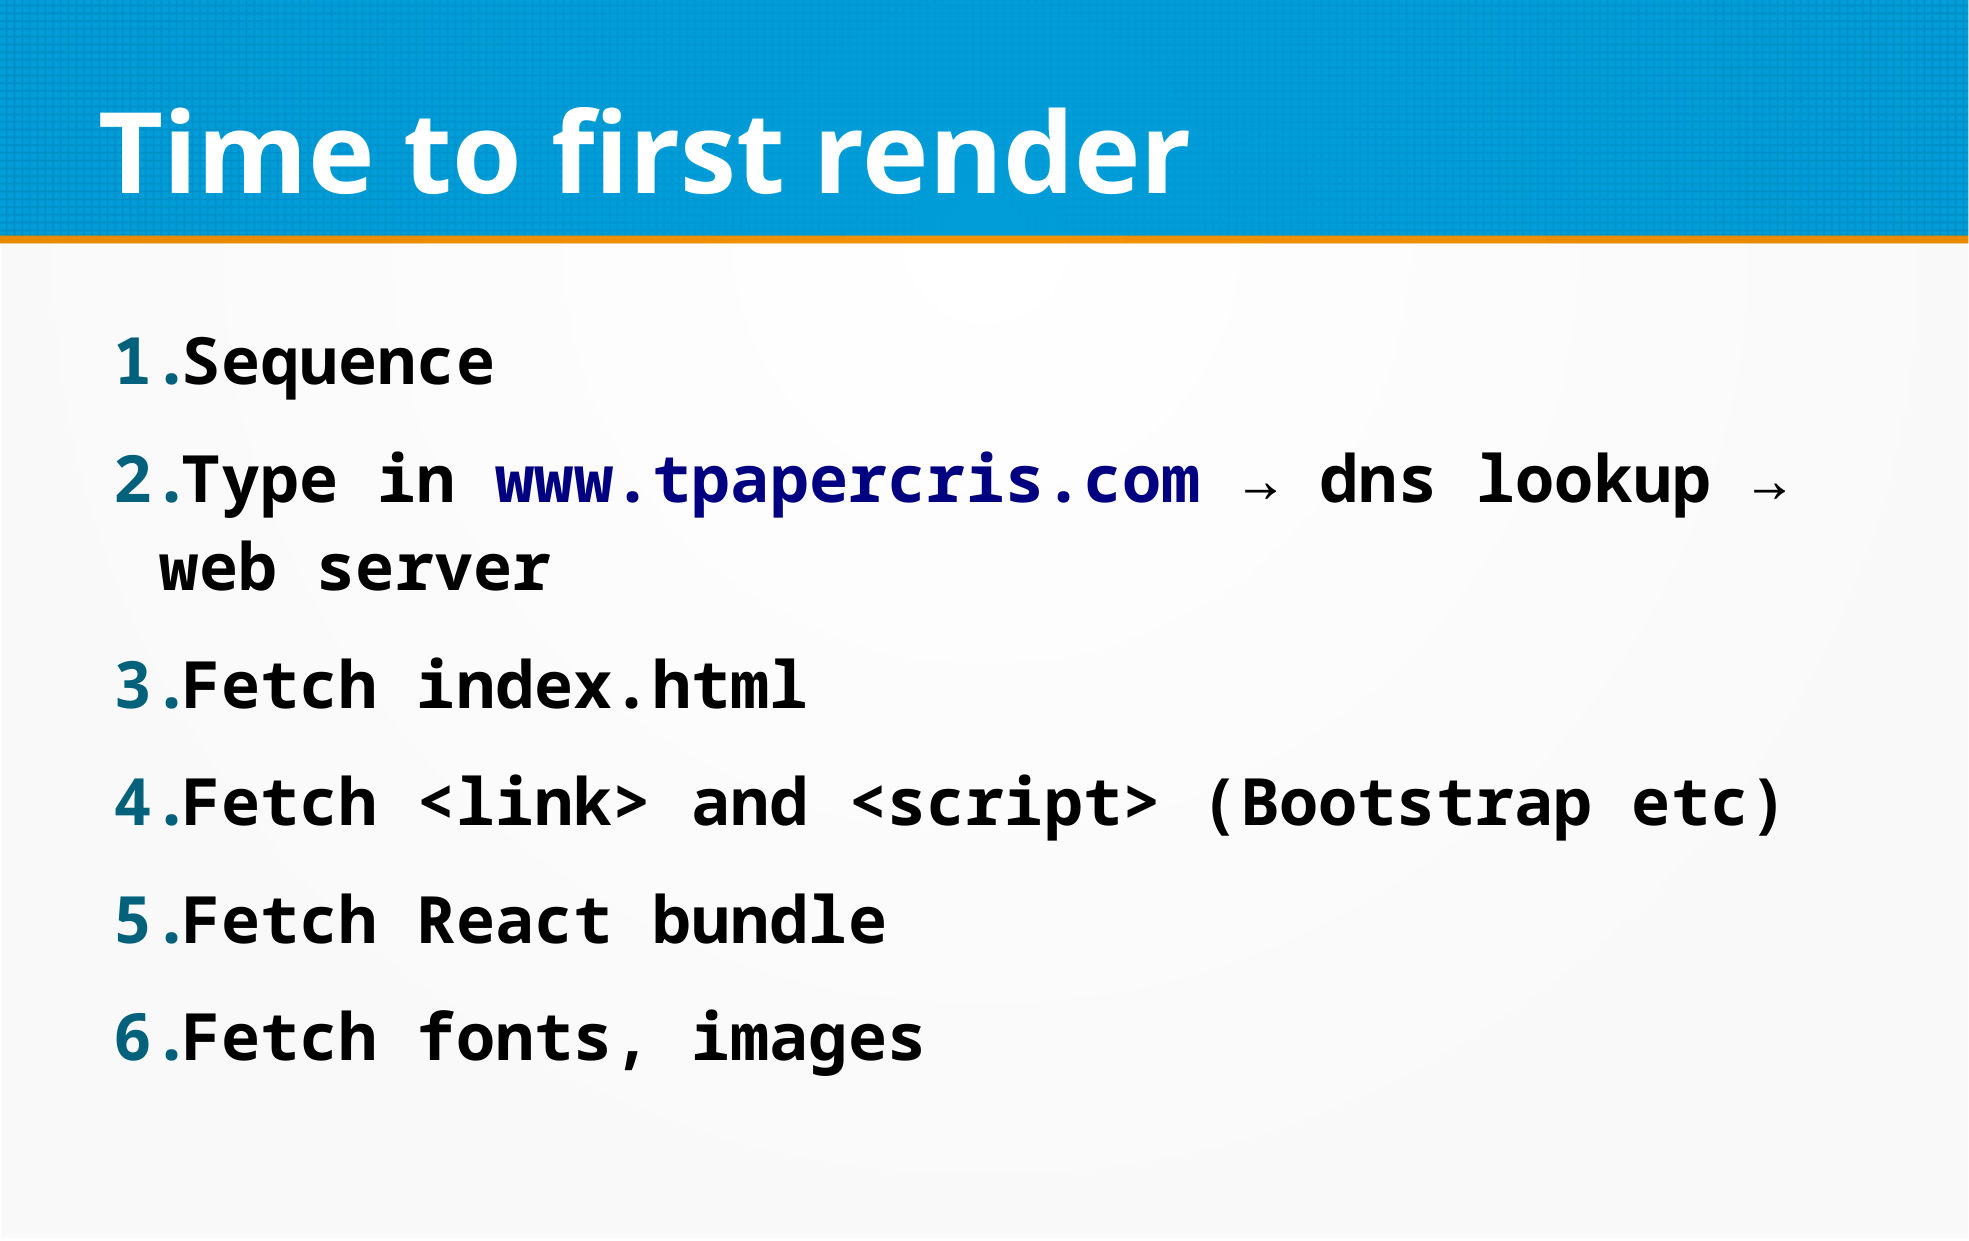

# Time to first render
Sequence
Type in www.tpapercris.com → dns lookup → web server
Fetch index.html
Fetch <link> and <script> (Bootstrap etc)
Fetch React bundle
Fetch fonts, images